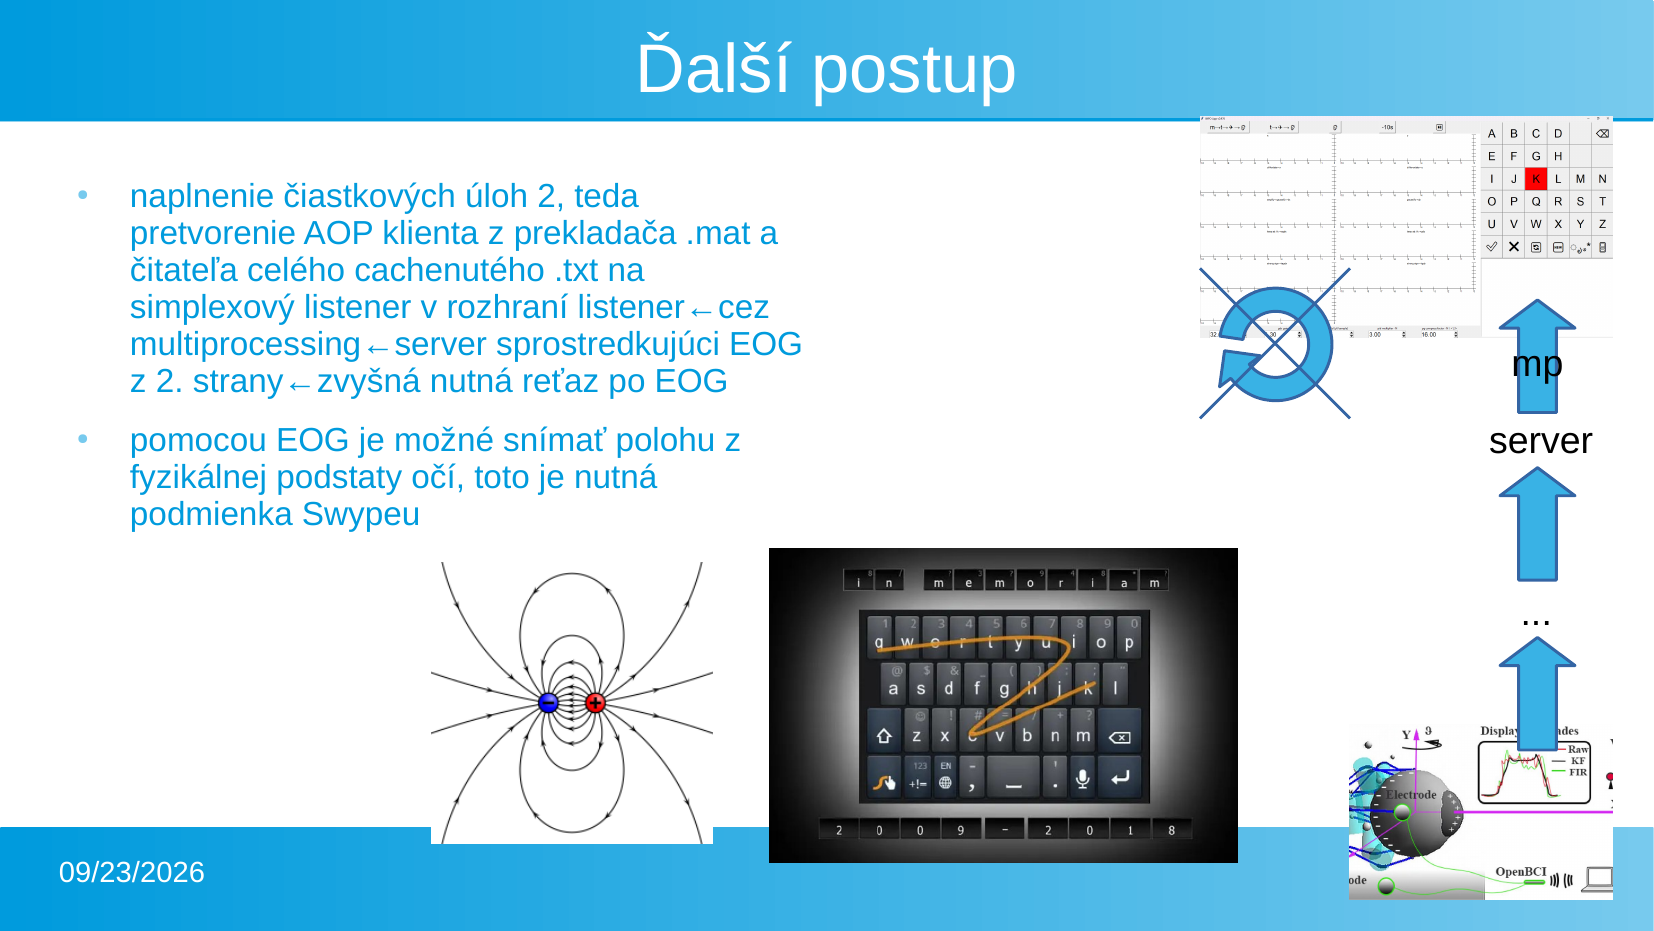

# Ďalší postup
naplnenie čiastkových úloh 2, teda pretvorenie AOP klienta z prekladača .mat a čitateľa celého cachenutého .txt na simplexový listener v rozhraní listener←cez multiprocessing←server sprostredkujúci EOG z 2. strany←zvyšná nutná reťaz po EOG
pomocou EOG je možné snímať polohu z fyzikálnej podstaty očí, toto je nutná podmienka Swypeu
mp
server
...
8